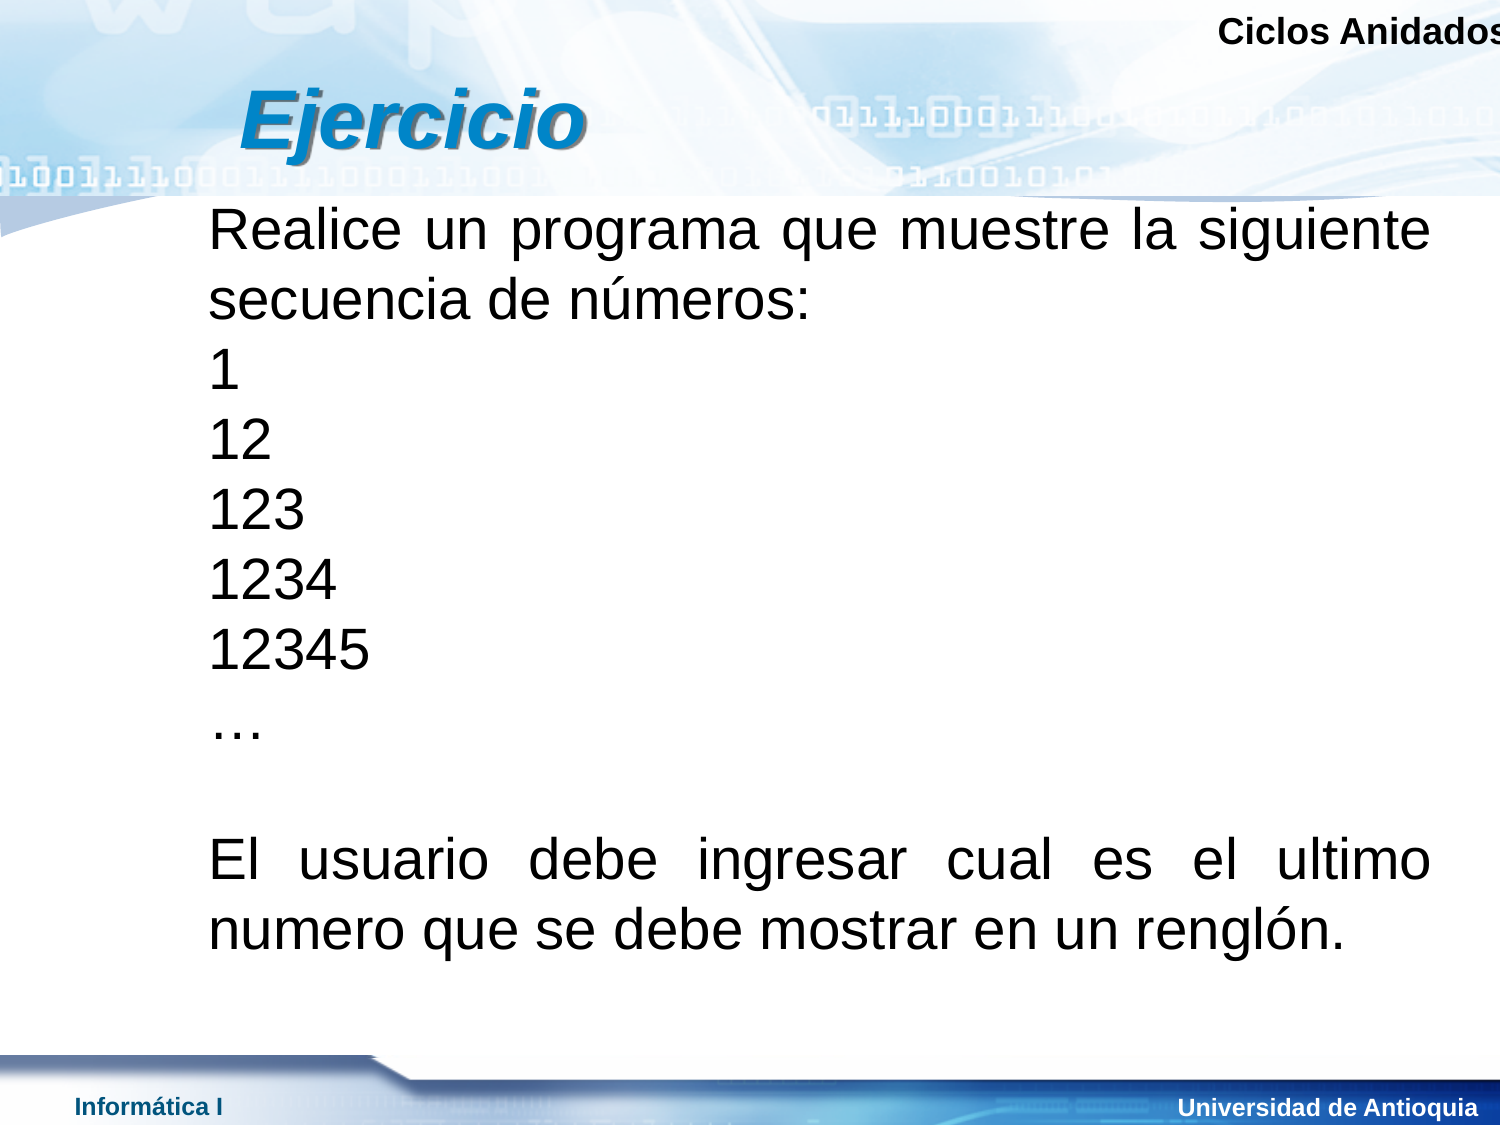

Ciclos Anidados
# Ejercicio
Realice un programa que muestre la siguiente secuencia de números:
1
12
123
1234
12345
…
El usuario debe ingresar cual es el ultimo numero que se debe mostrar en un renglón.